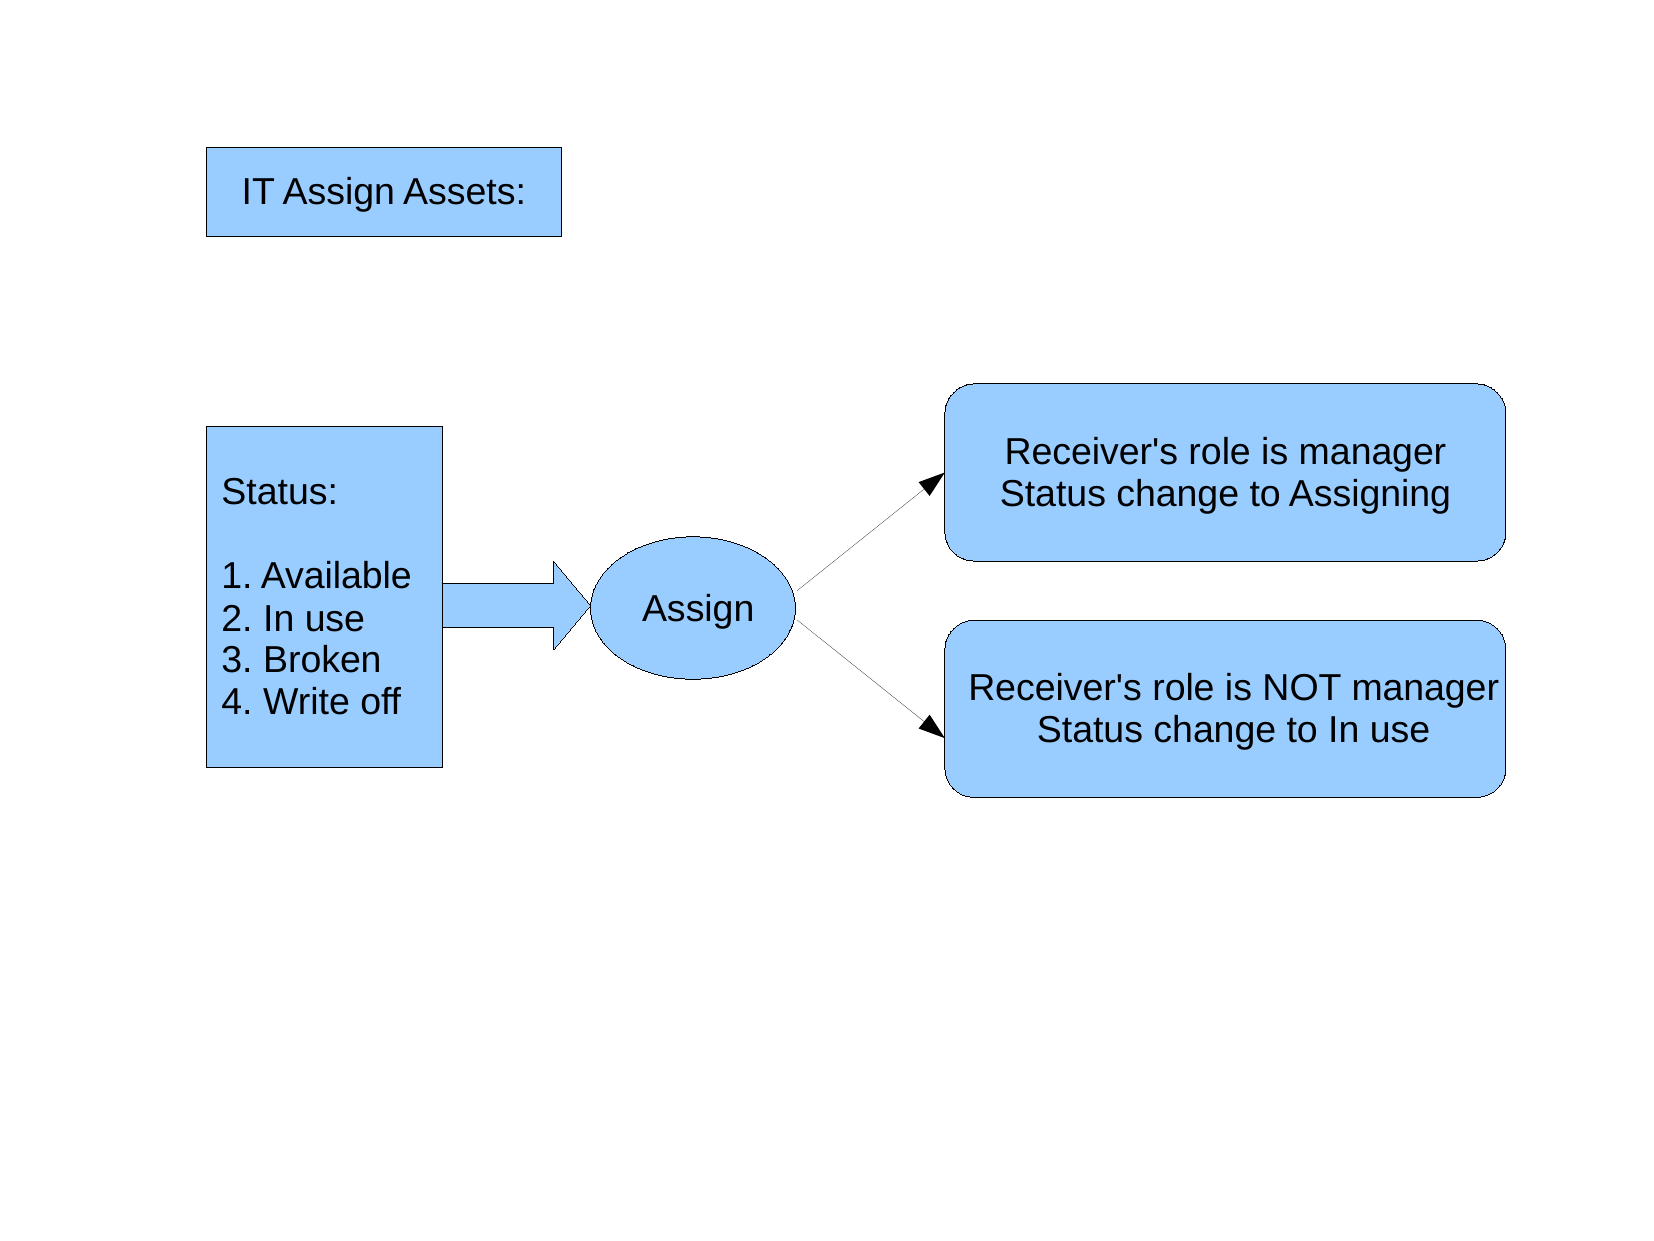

IT Assign Assets:
Receiver's role is manager
Status change to Assigning
Status:
1. Available
2. In use
3. Broken
4. Write off
 Assign
Receiver's role is NOT manager
Status change to In use